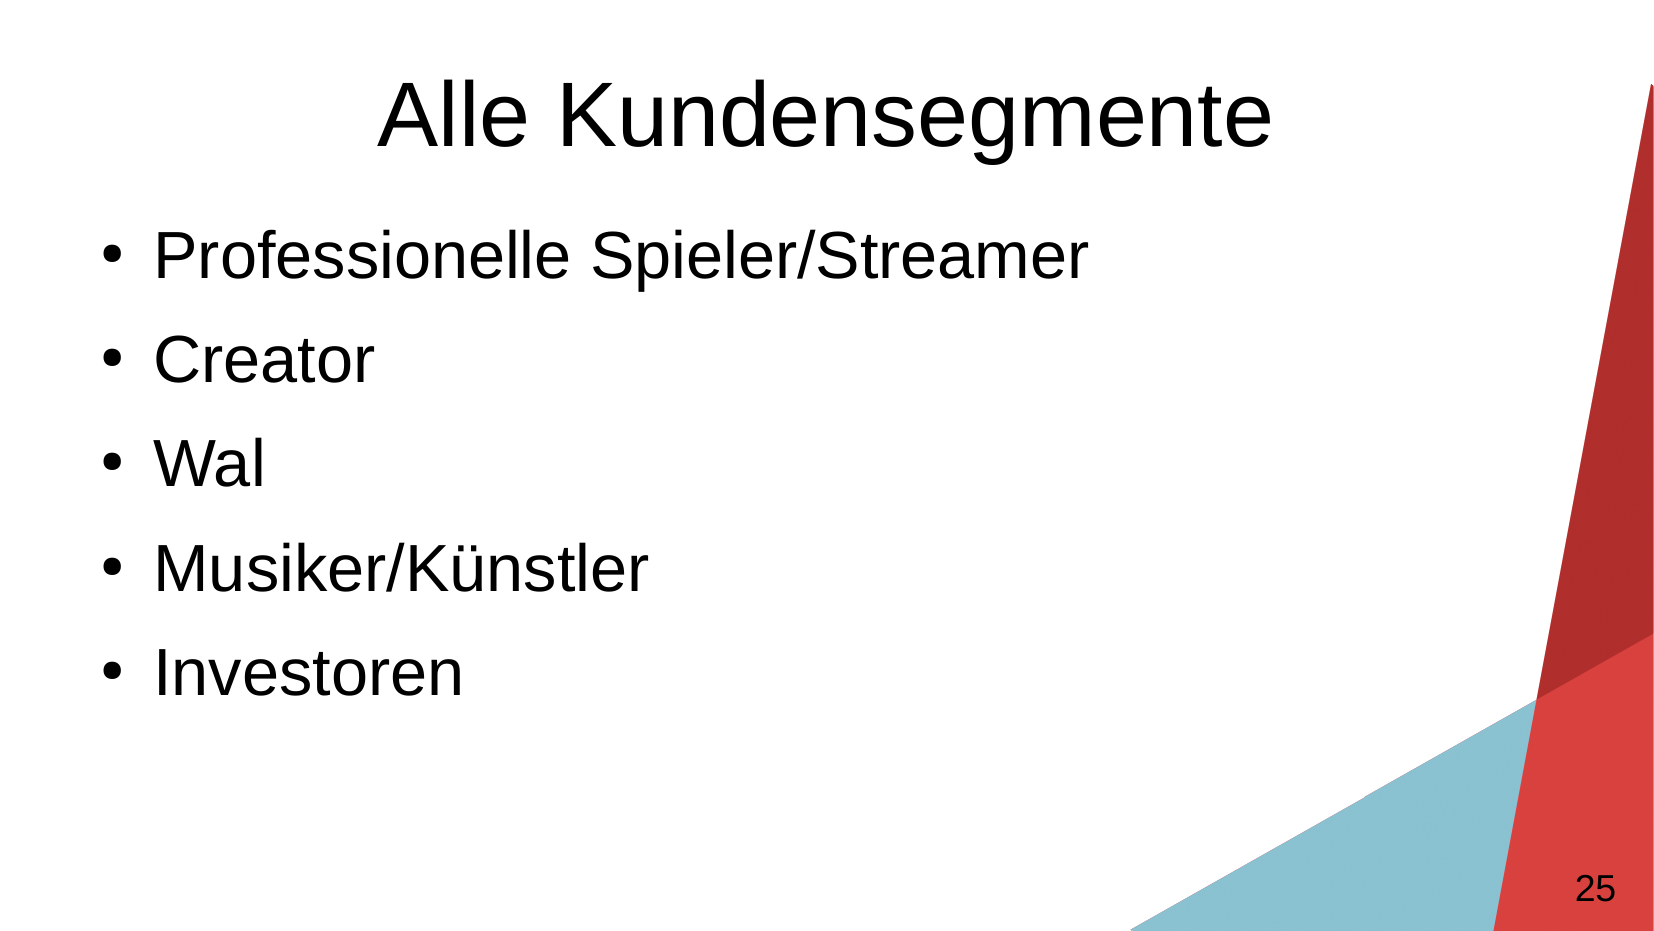

# Alle Kundensegmente
Professionelle Spieler/Streamer
Creator
Wal
Musiker/Künstler
Investoren